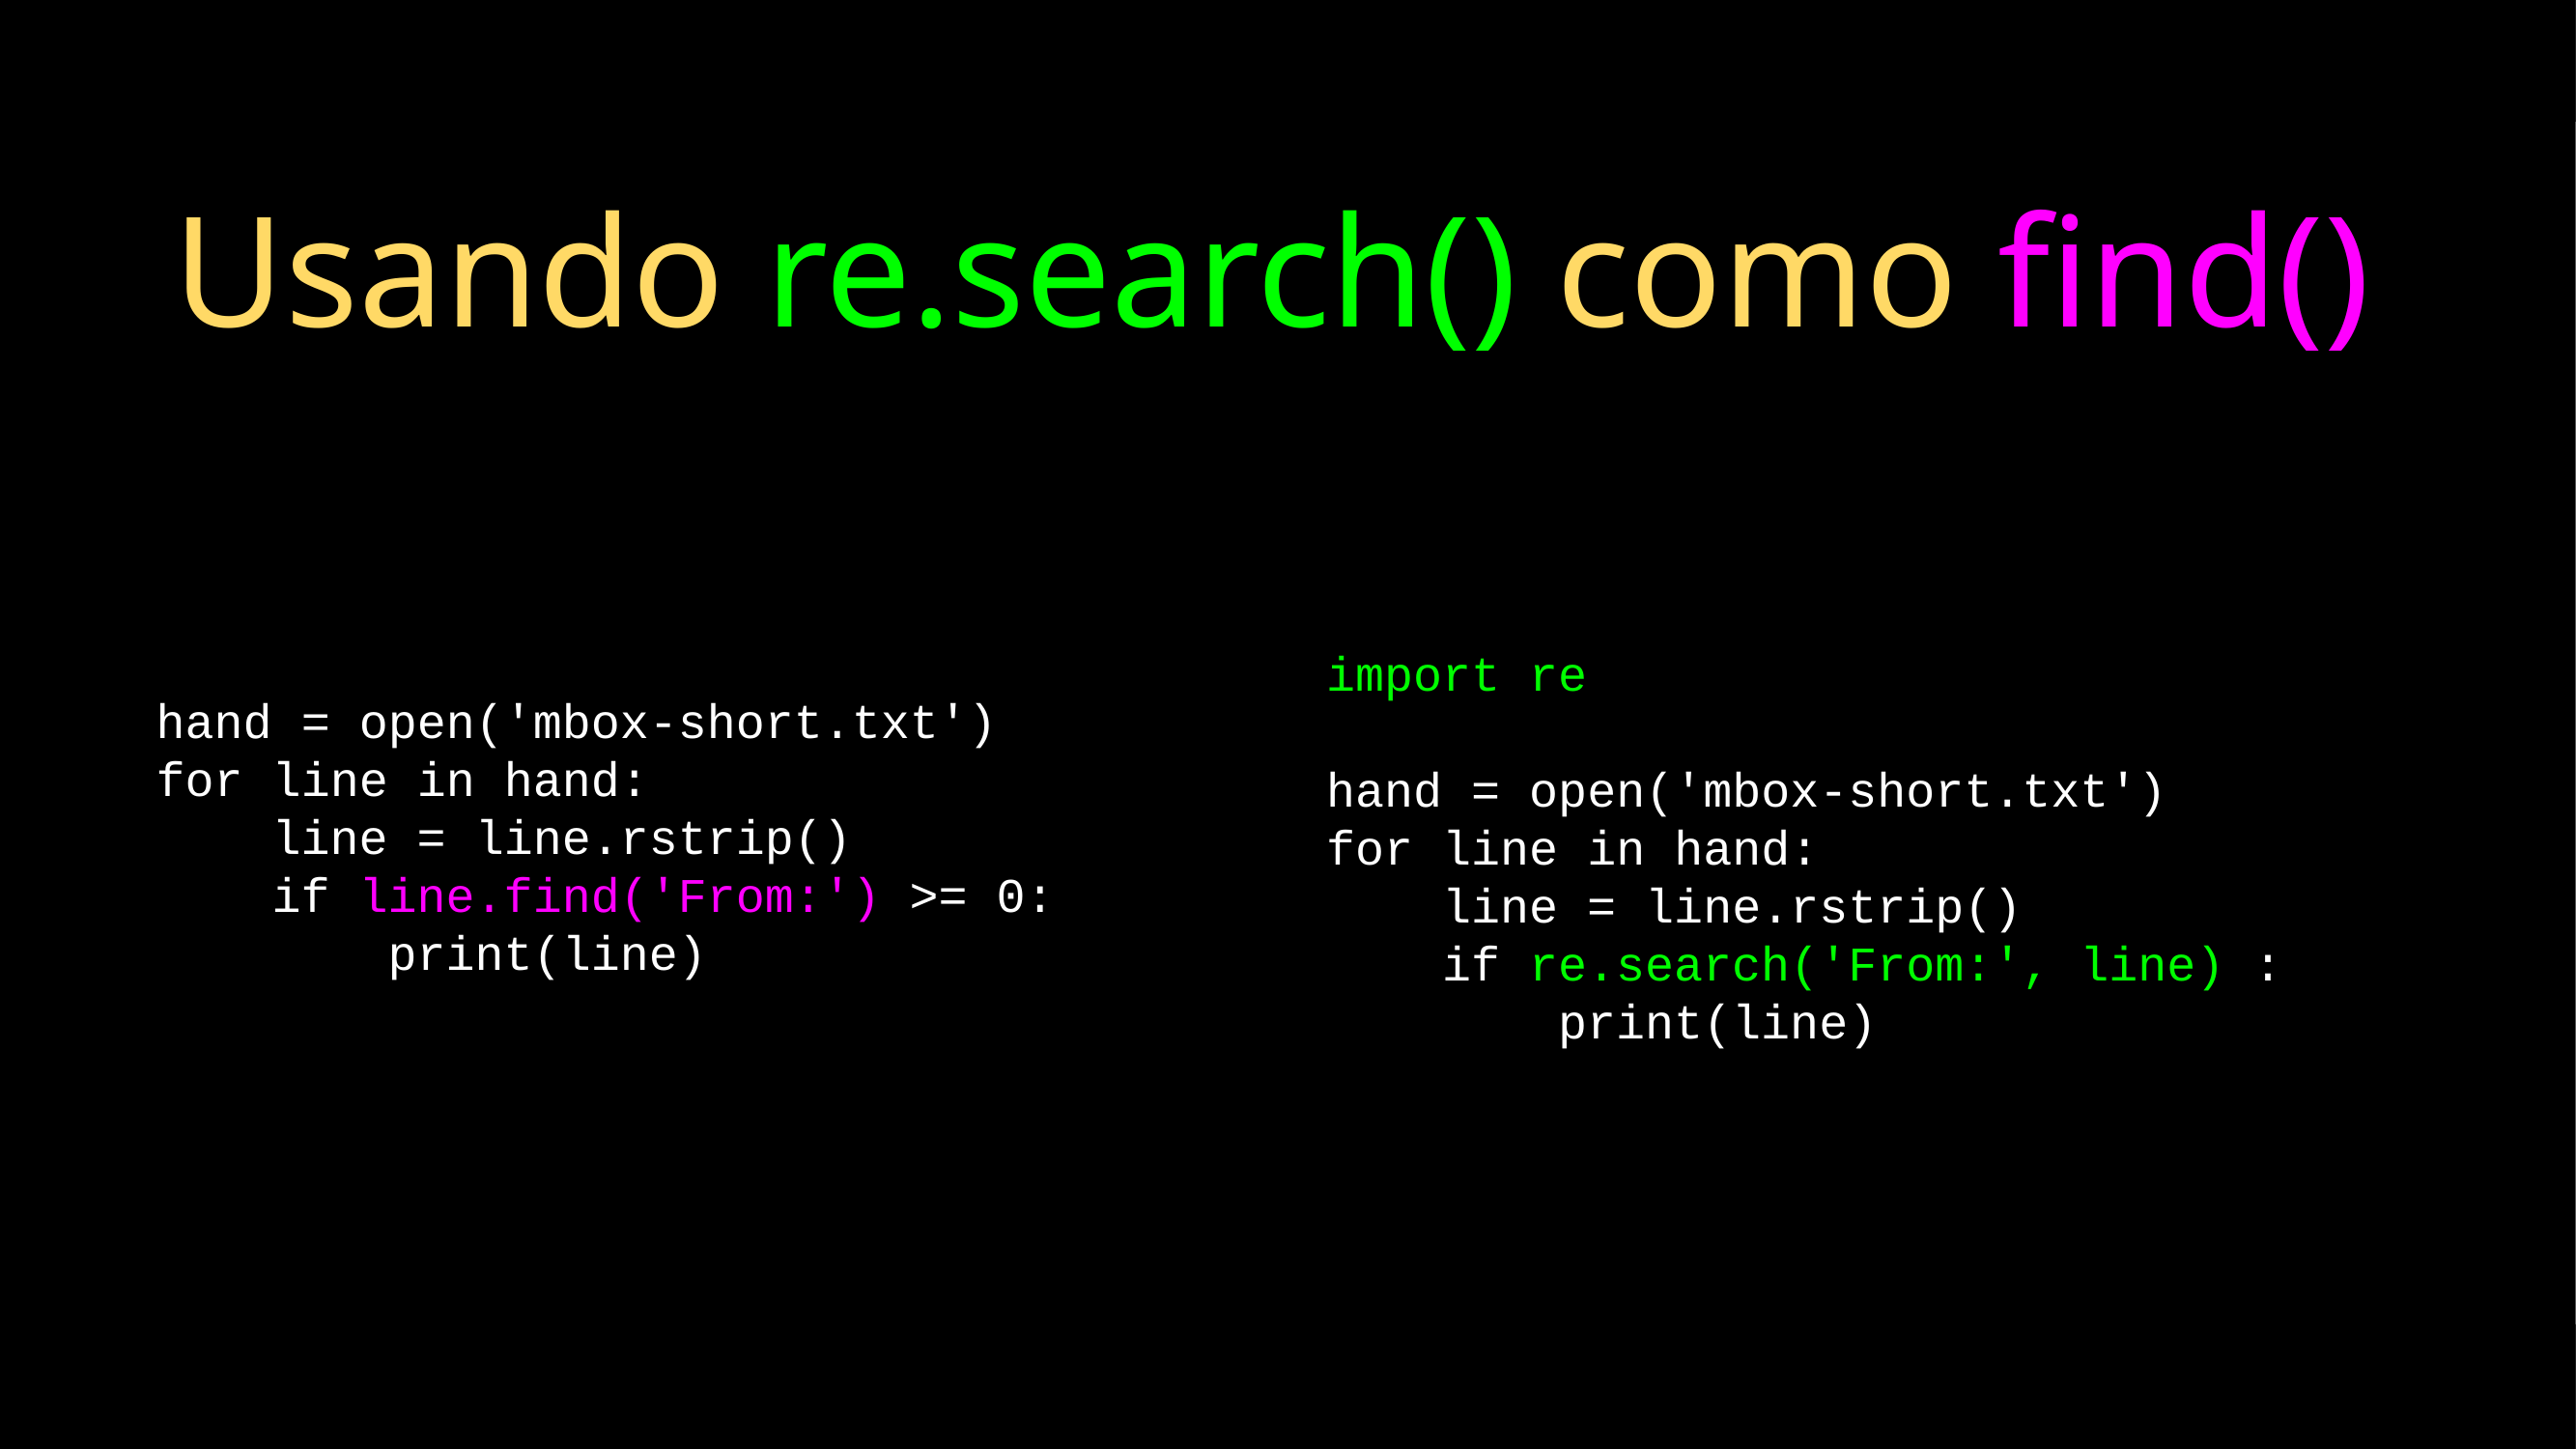

# Usando re.search() como find()
import re
hand = open('mbox-short.txt')
for line in hand:
 line = line.rstrip()
 if re.search('From:', line) :
 print(line)
hand = open('mbox-short.txt')
for line in hand:
 line = line.rstrip()
 if line.find('From:') >= 0:
 print(line)